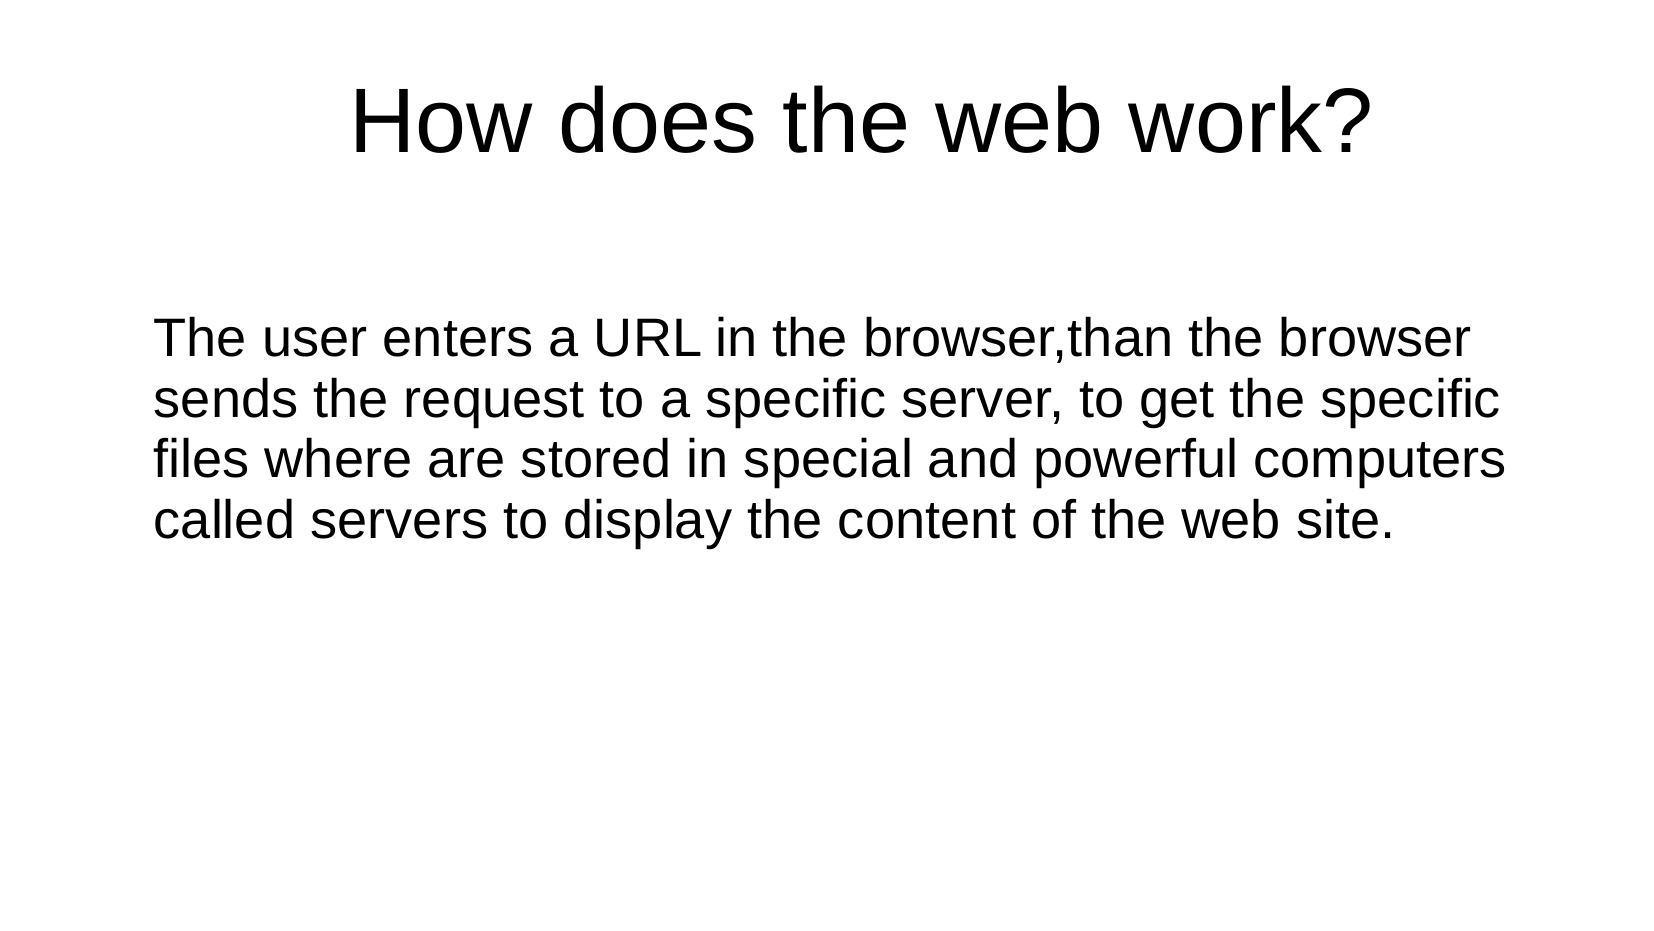

# How does the web work?
The user enters a URL in the browser,than the browser sends the request to a specific server, to get the specific files where are stored in special and powerful computers called servers to display the content of the web site.